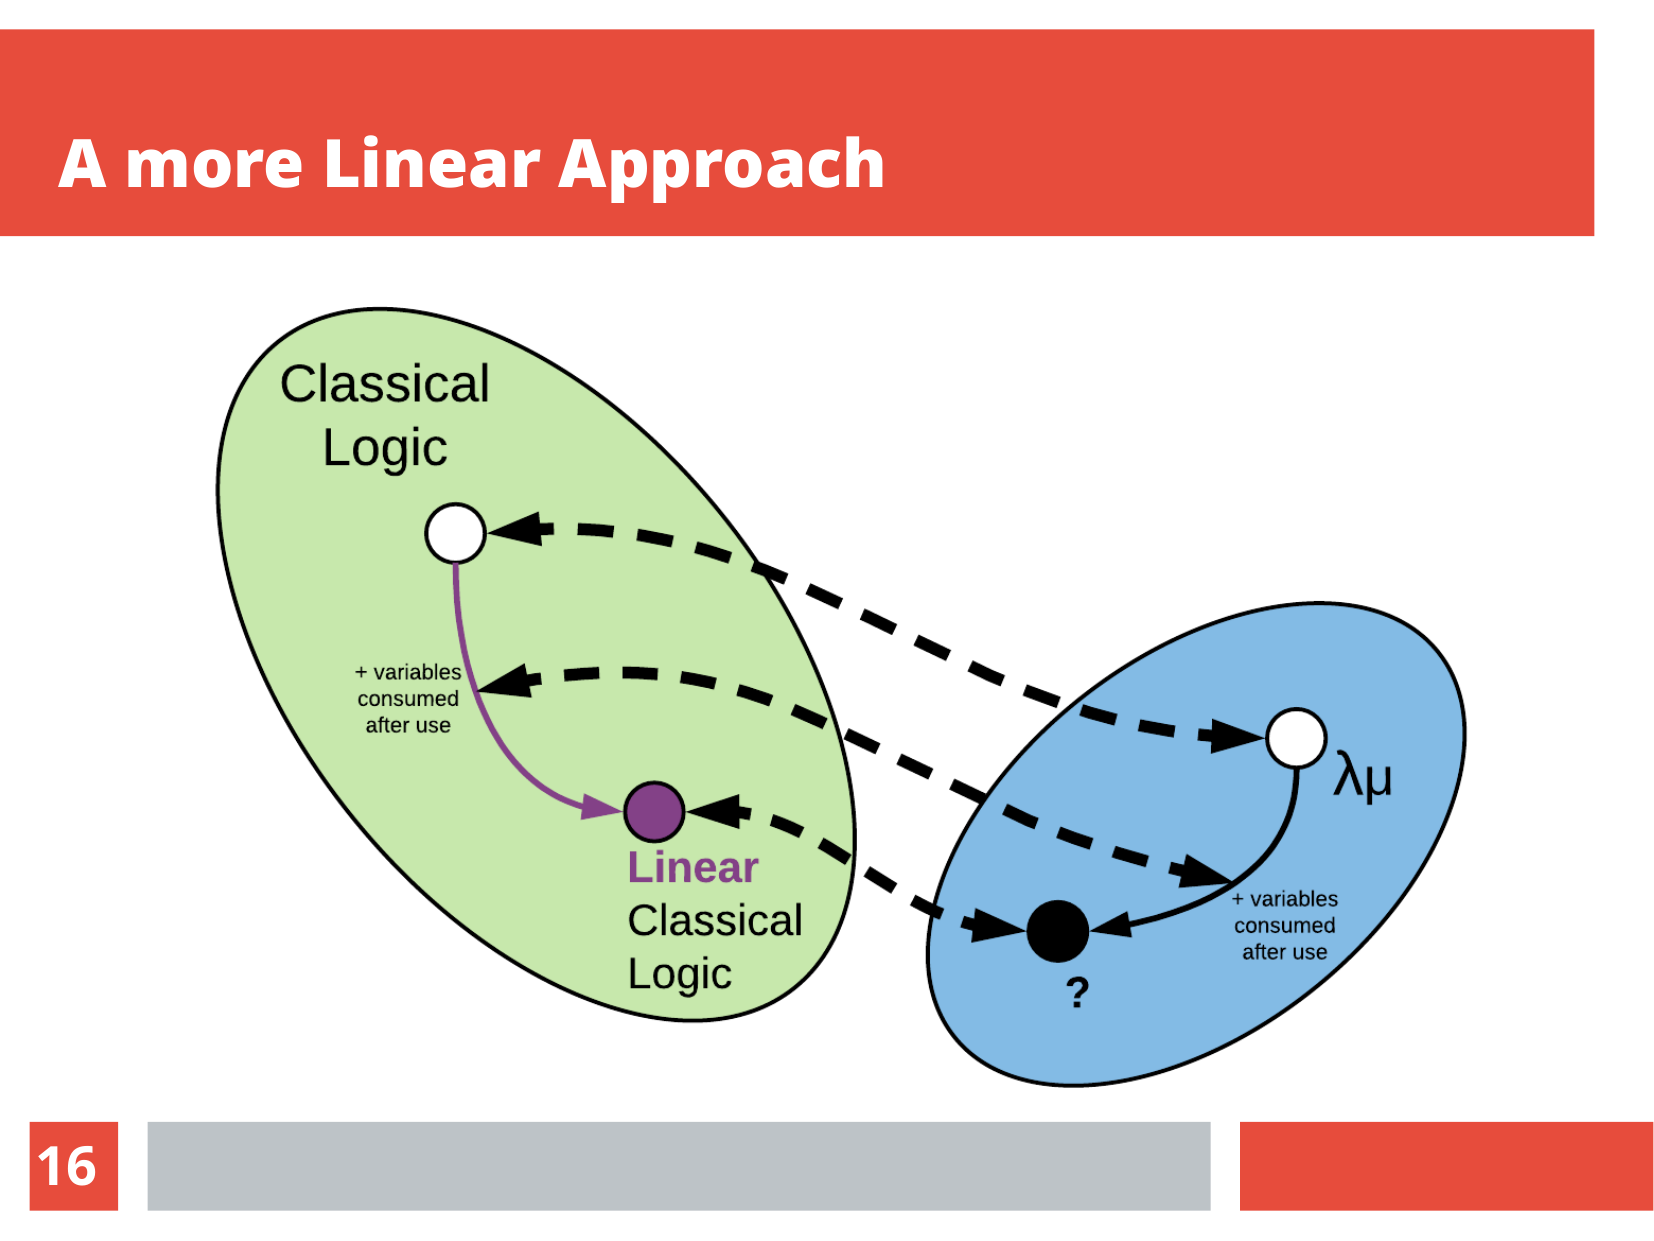

# A more Linear Approach
16
57